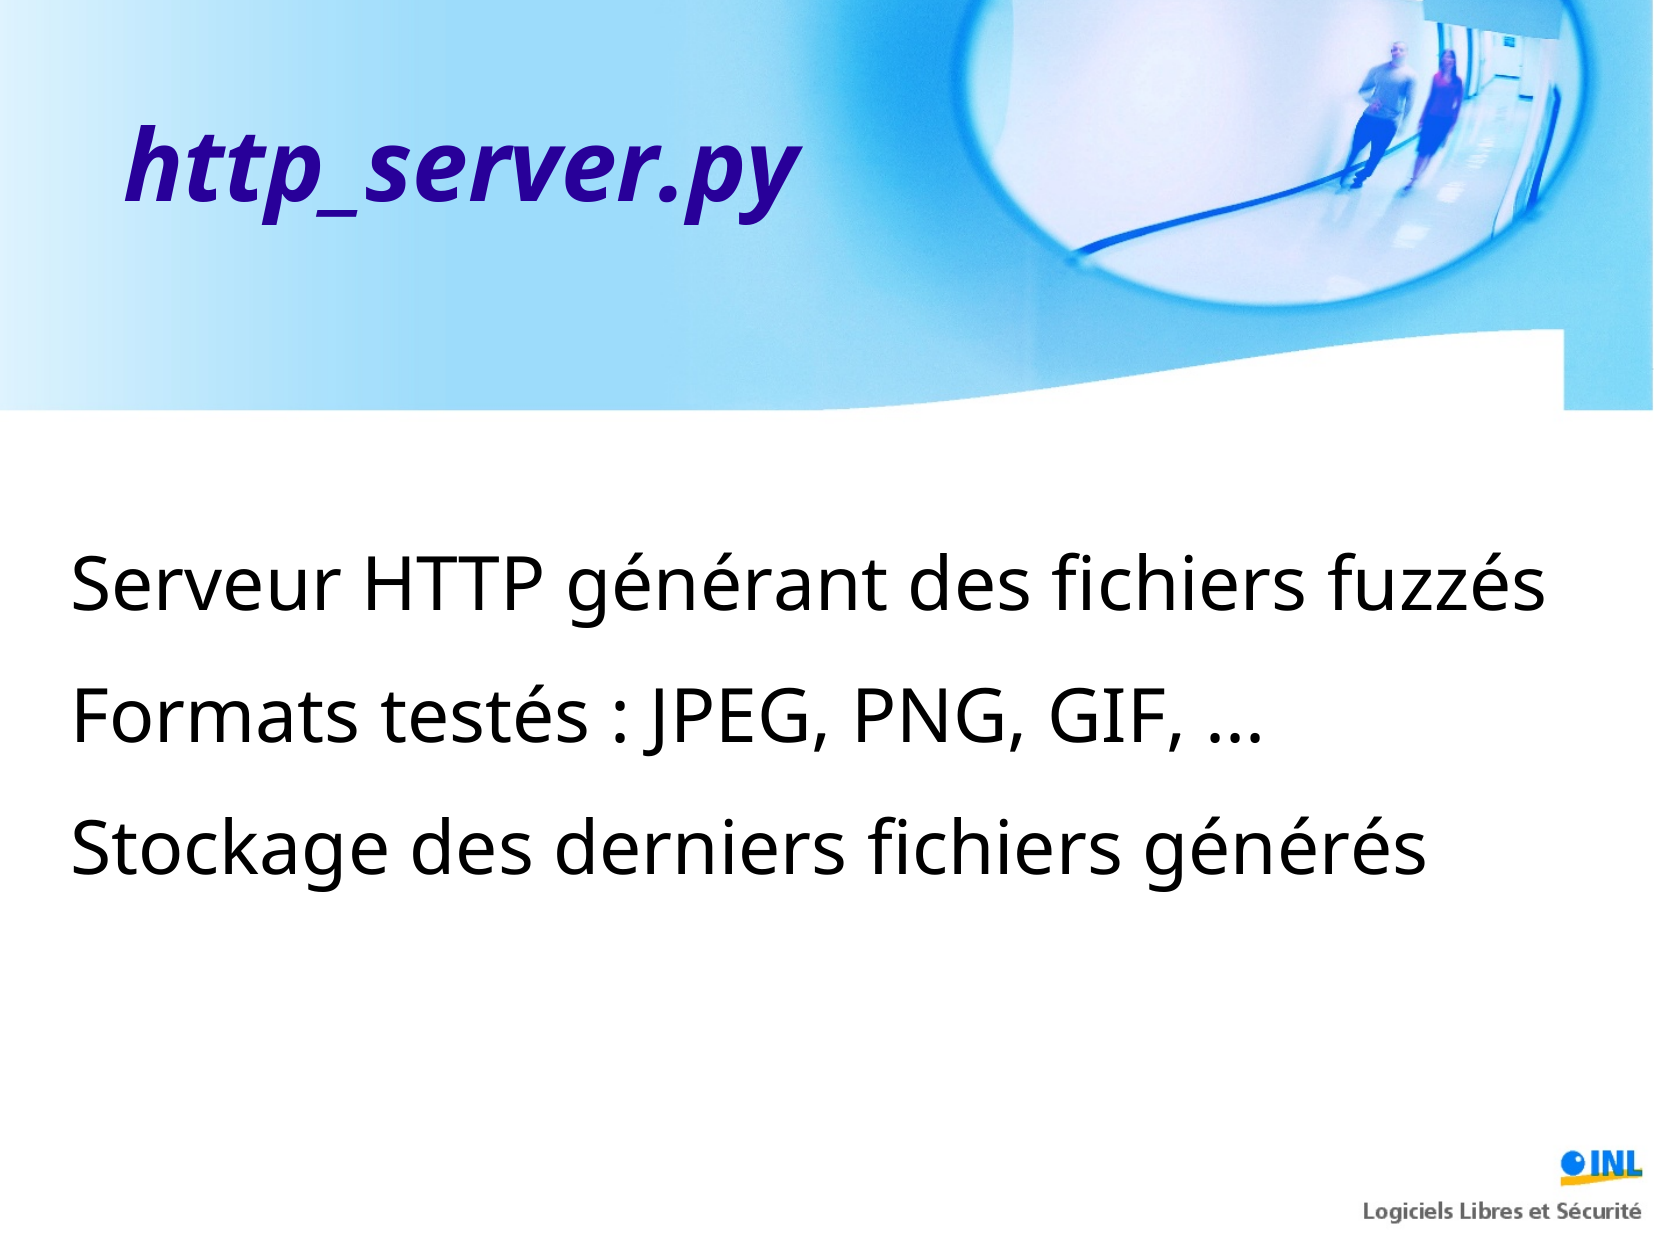

# http_server.py
Serveur HTTP générant des fichiers fuzzés
Formats testés : JPEG, PNG, GIF, ...
Stockage des derniers fichiers générés